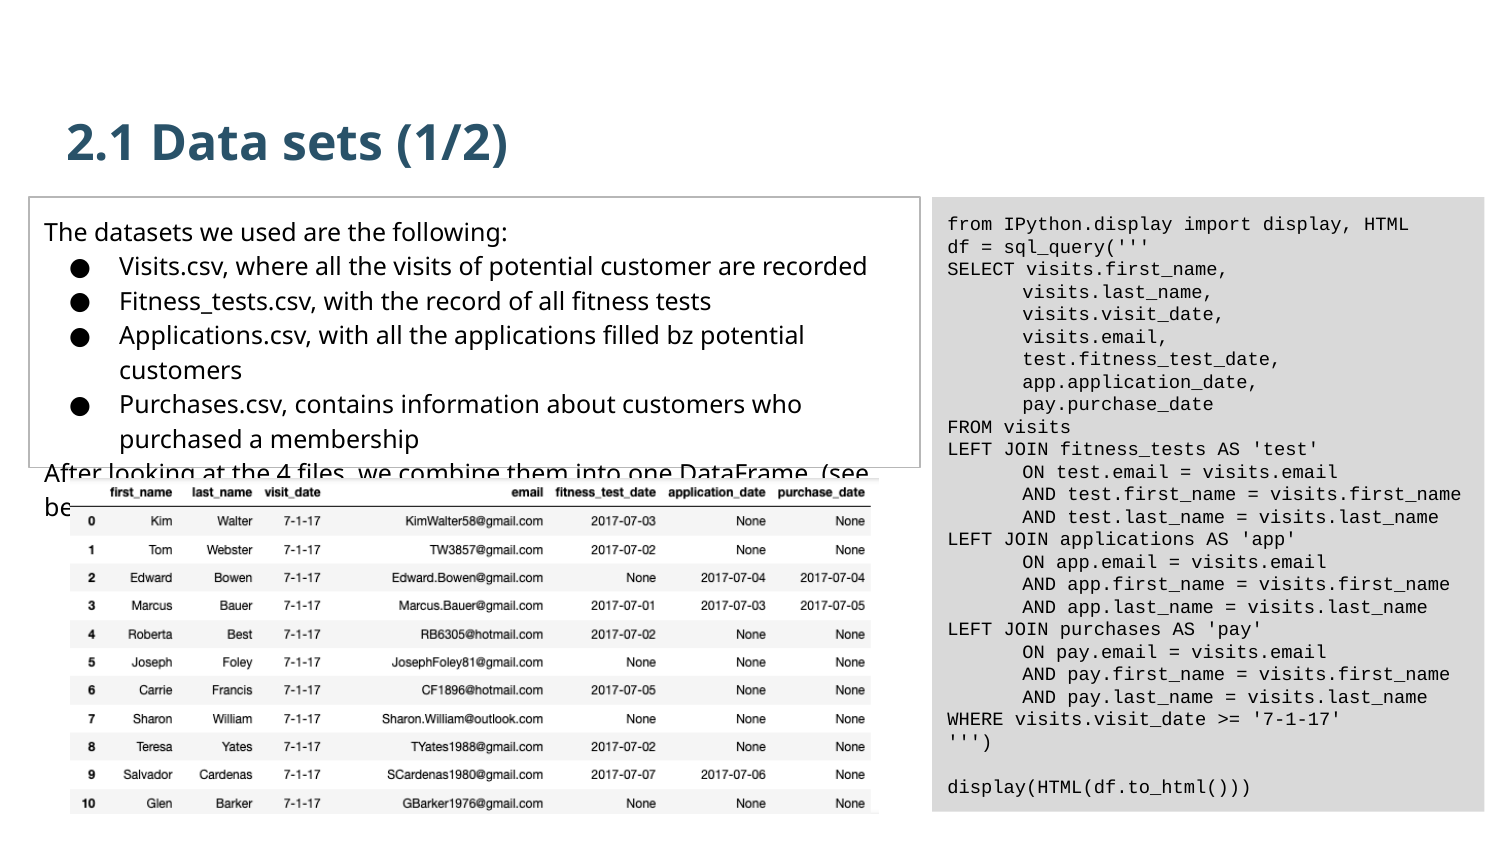

2.1 Data sets (1/2)
The datasets we used are the following:
Visits.csv, where all the visits of potential customer are recorded
Fitness_tests.csv, with the record of all fitness tests
Applications.csv, with all the applications filled bz potential customers
Purchases.csv, contains information about customers who purchased a membership
After looking at the 4 files, we combine them into one DataFrame. (see below)
from IPython.display import display, HTML
df = sql_query('''
SELECT visits.first_name,
 	visits.last_name,
 	visits.visit_date,
 	visits.email,
 	test.fitness_test_date,
 	app.application_date,
 	pay.purchase_date
FROM visits
LEFT JOIN fitness_tests AS 'test'
	ON test.email = visits.email
	AND test.first_name = visits.first_name
	AND test.last_name = visits.last_name
LEFT JOIN applications AS 'app'
	ON app.email = visits.email
	AND app.first_name = visits.first_name
	AND app.last_name = visits.last_name
LEFT JOIN purchases AS 'pay'
	ON pay.email = visits.email
	AND pay.first_name = visits.first_name
	AND pay.last_name = visits.last_name
WHERE visits.visit_date >= '7-1-17'
''')
display(HTML(df.to_html()))